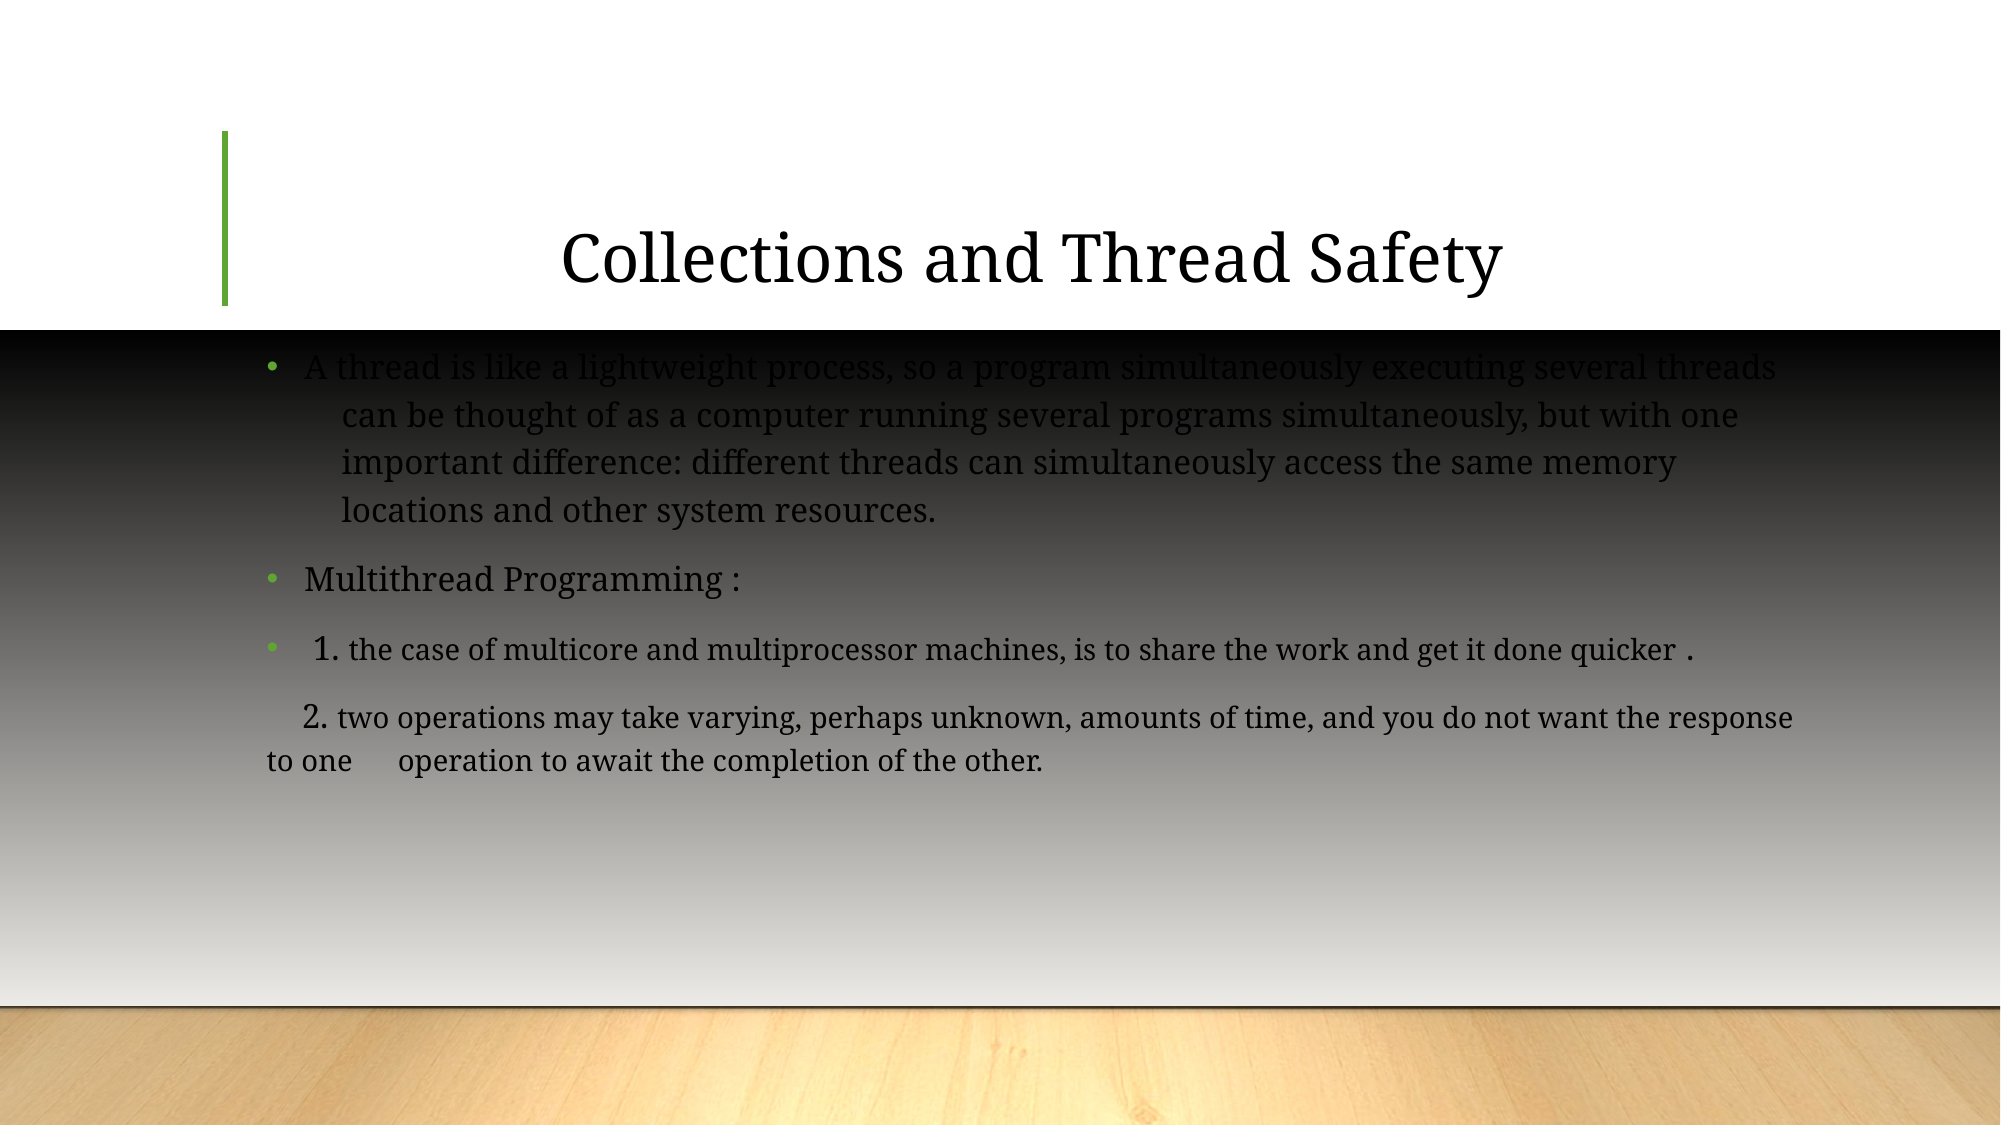

# Collections and Thread Safety
A thread is like a lightweight process, so a program simultaneously executing several threads can be thought of as a computer running several programs simultaneously, but with one important difference: different threads can simultaneously access the same memory locations and other system resources.
Multithread Programming :
 1. the case of multicore and multiprocessor machines, is to share the work and get it done quicker .
 2. two operations may take varying, perhaps unknown, amounts of time, and you do not want the response to one operation to await the completion of the other.